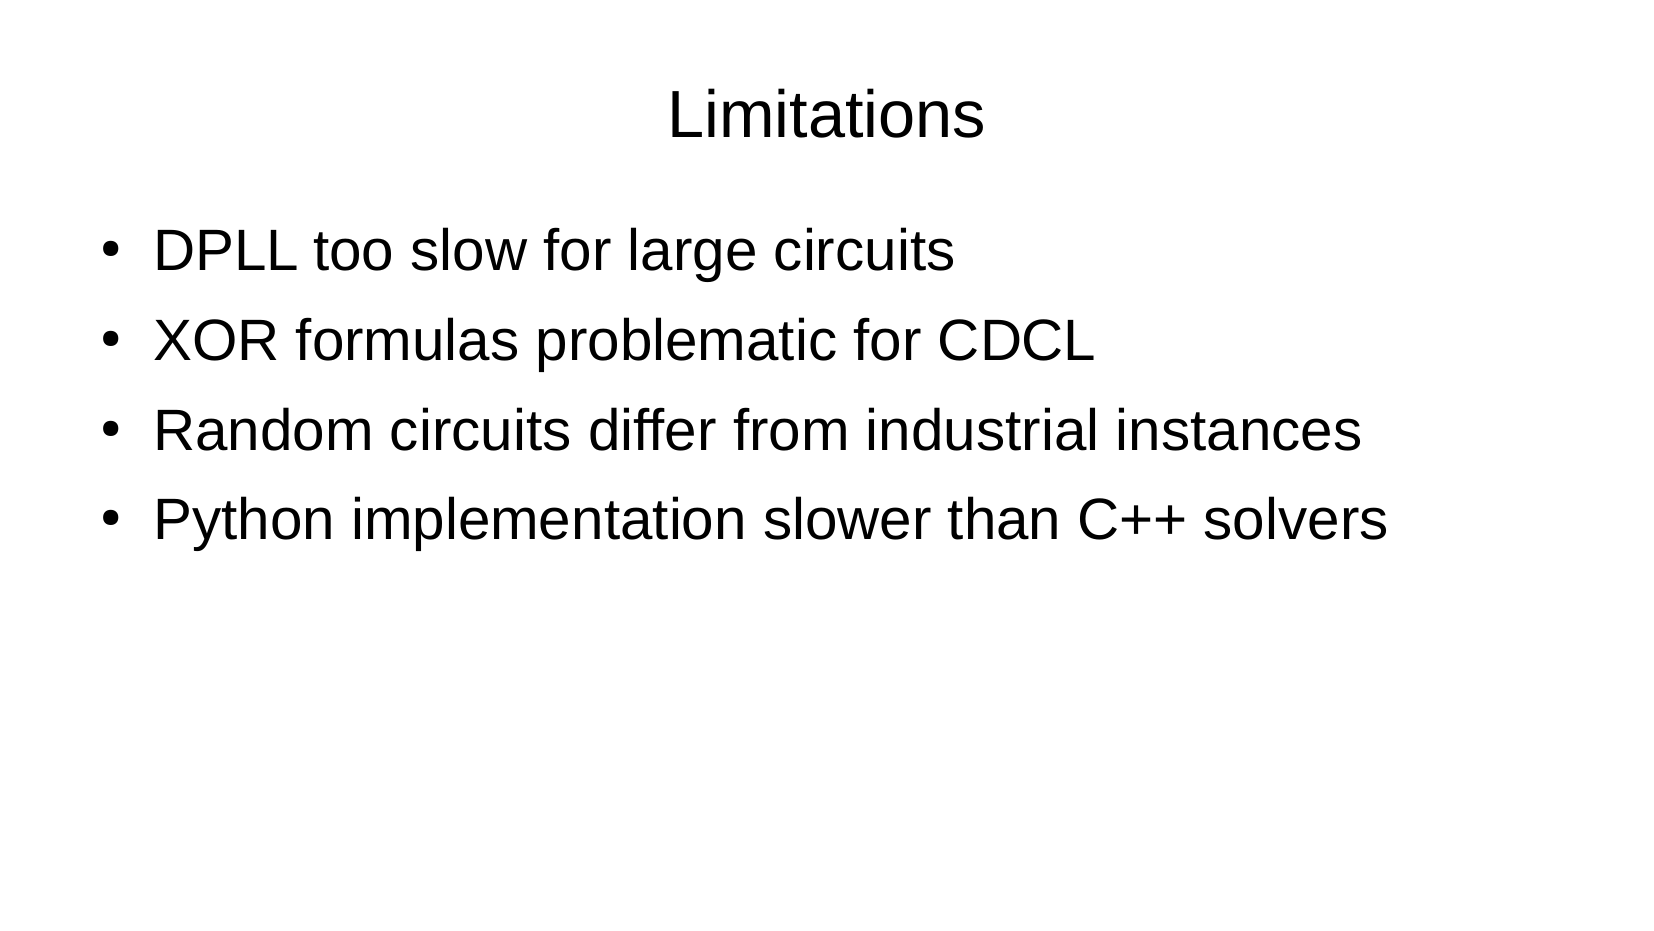

# Limitations
DPLL too slow for large circuits
XOR formulas problematic for CDCL
Random circuits differ from industrial instances
Python implementation slower than C++ solvers